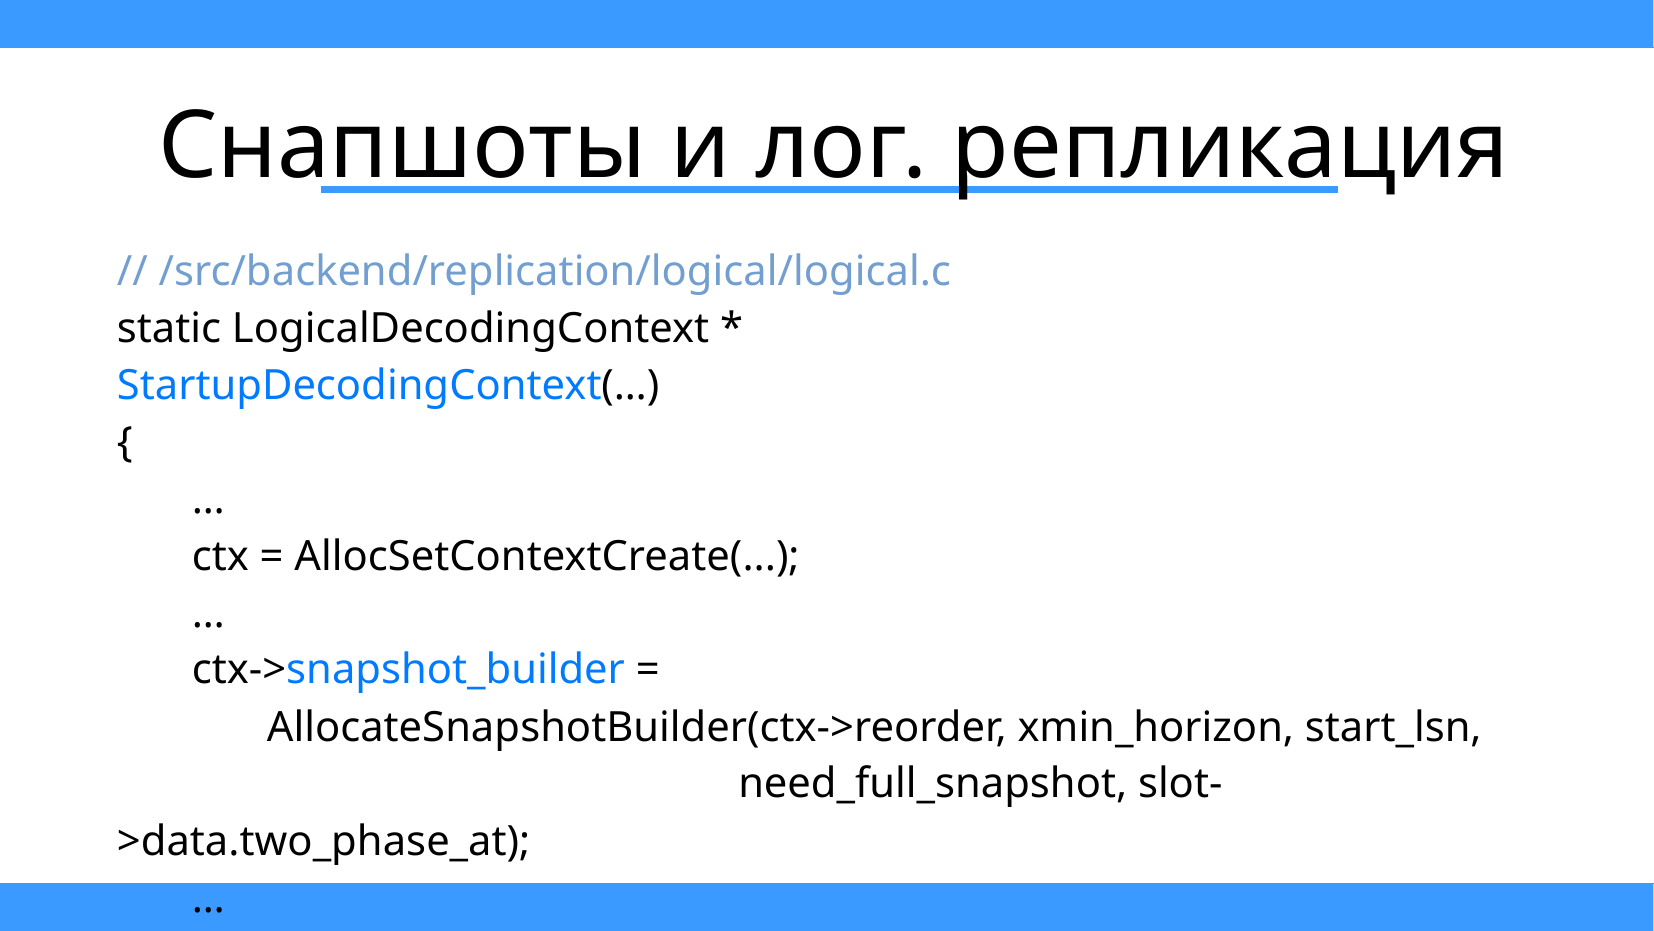

Снапшоты и лог. репликация
// /src/backend/replication/logical/logical.c
static LogicalDecodingContext *
StartupDecodingContext(…)
{
	…
	ctx = AllocSetContextCreate(...);
	…
	ctx->snapshot_builder =
		AllocateSnapshotBuilder(ctx->reorder, xmin_horizon, start_lsn,
								 need_full_snapshot, slot->data.two_phase_at);
	…
}